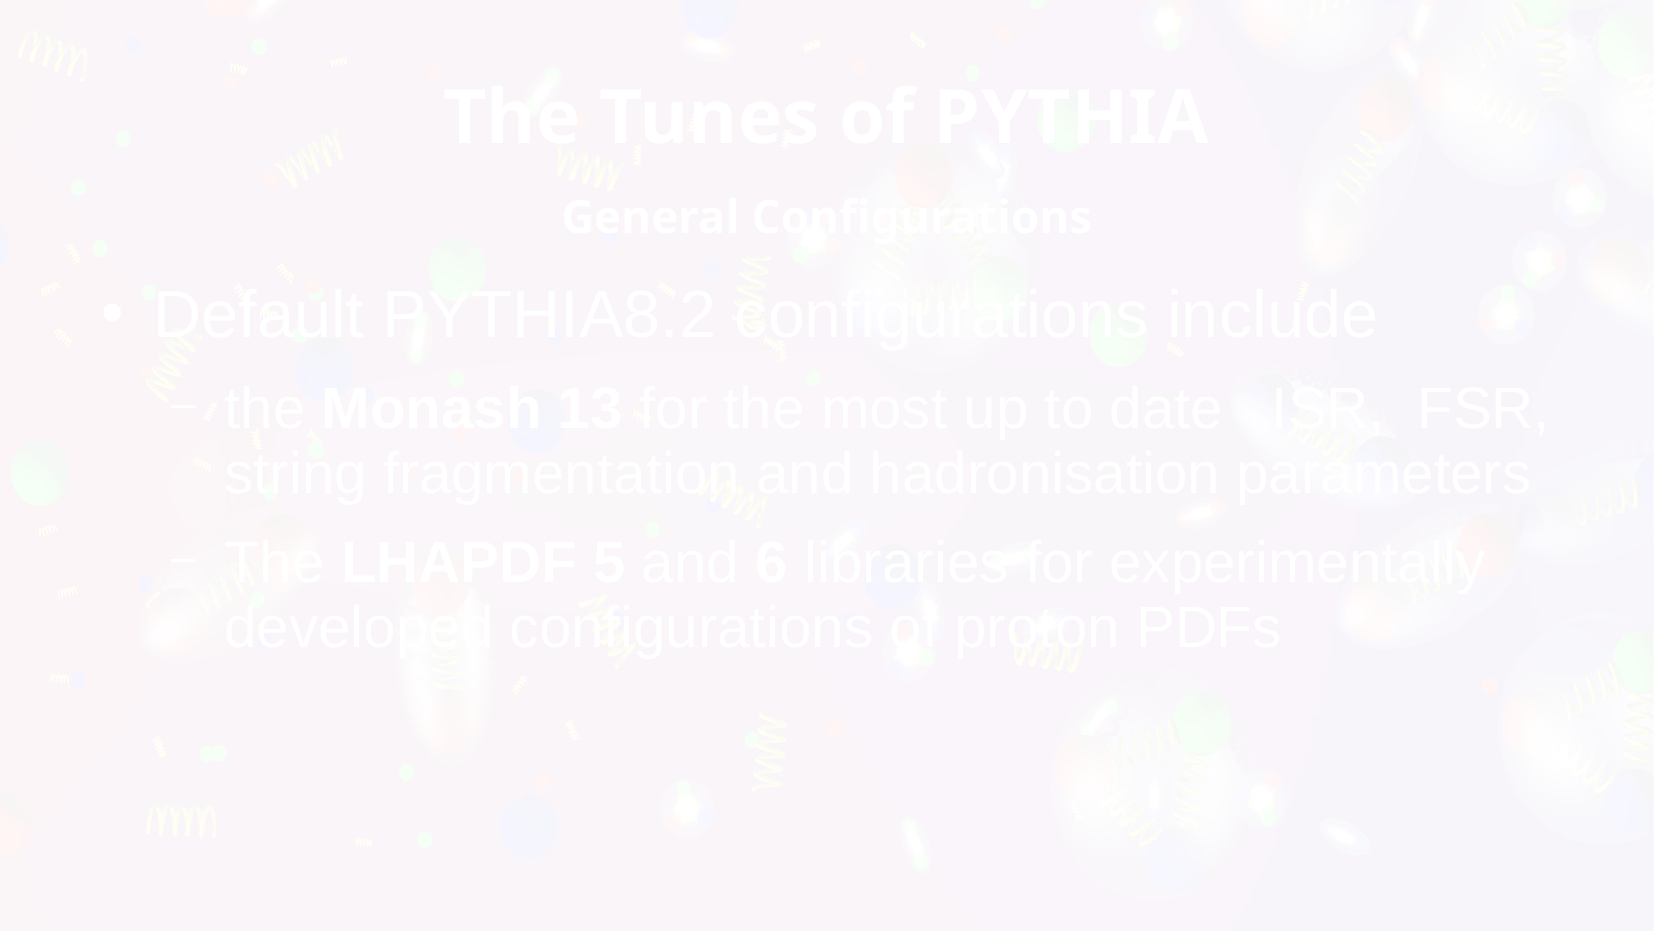

# The Tunes of PYTHIA
General Configurations
Default PYTHIA8.2 configurations include
the Monash 13 for the most up to date ISR, FSR, string fragmentation and hadronisation parameters
The LHAPDF 5 and 6 libraries for experimentally developed configurations of proton PDFs